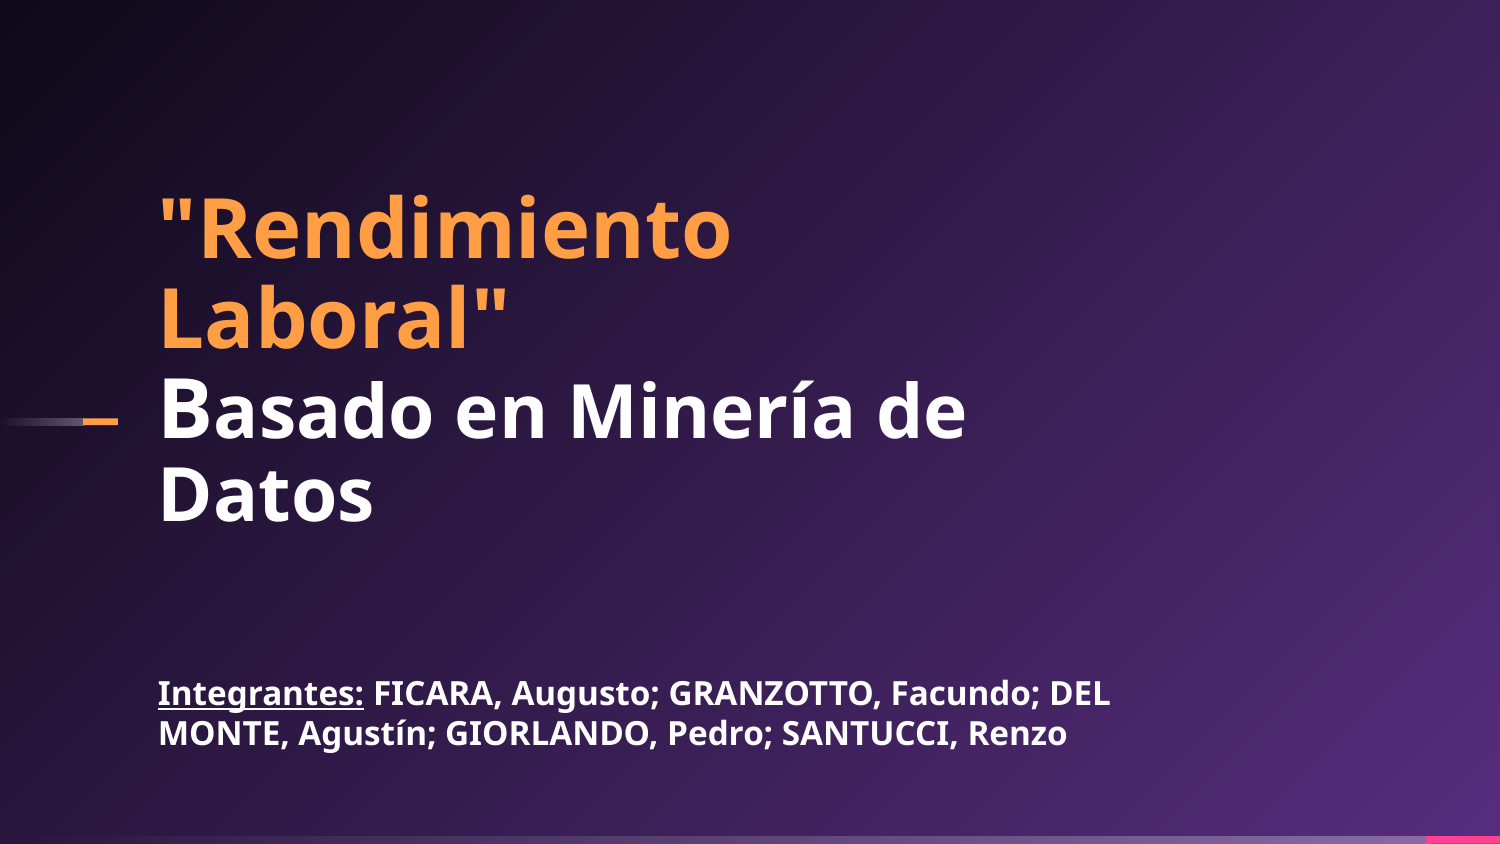

# "Rendimiento Laboral" Basado en Minería de Datos
Integrantes: FICARA, Augusto; GRANZOTTO, Facundo; DEL MONTE, Agustín; GIORLANDO, Pedro; SANTUCCI, Renzo